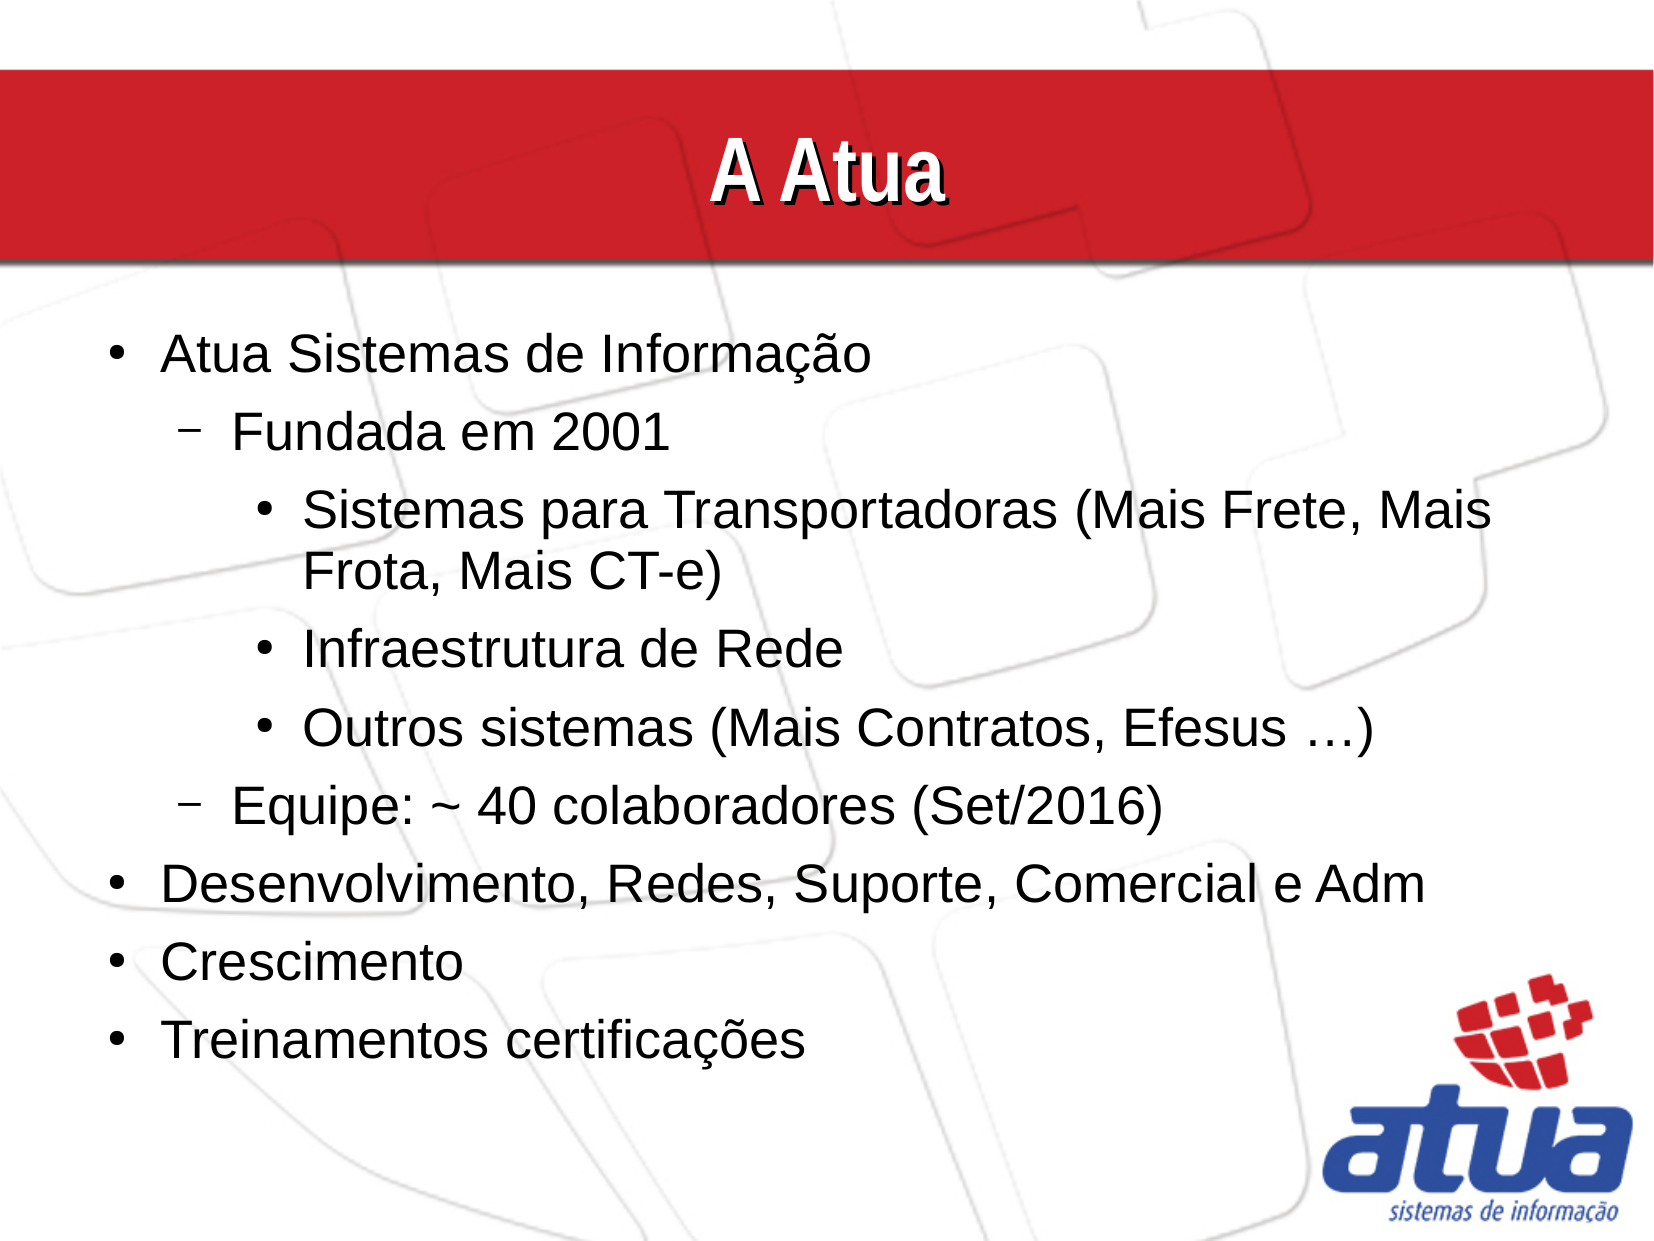

# A Atua
Atua Sistemas de Informação
Fundada em 2001
Sistemas para Transportadoras (Mais Frete, Mais Frota, Mais CT-e)
Infraestrutura de Rede
Outros sistemas (Mais Contratos, Efesus …)
Equipe: ~ 40 colaboradores (Set/2016)
Desenvolvimento, Redes, Suporte, Comercial e Adm
Crescimento
Treinamentos certificações